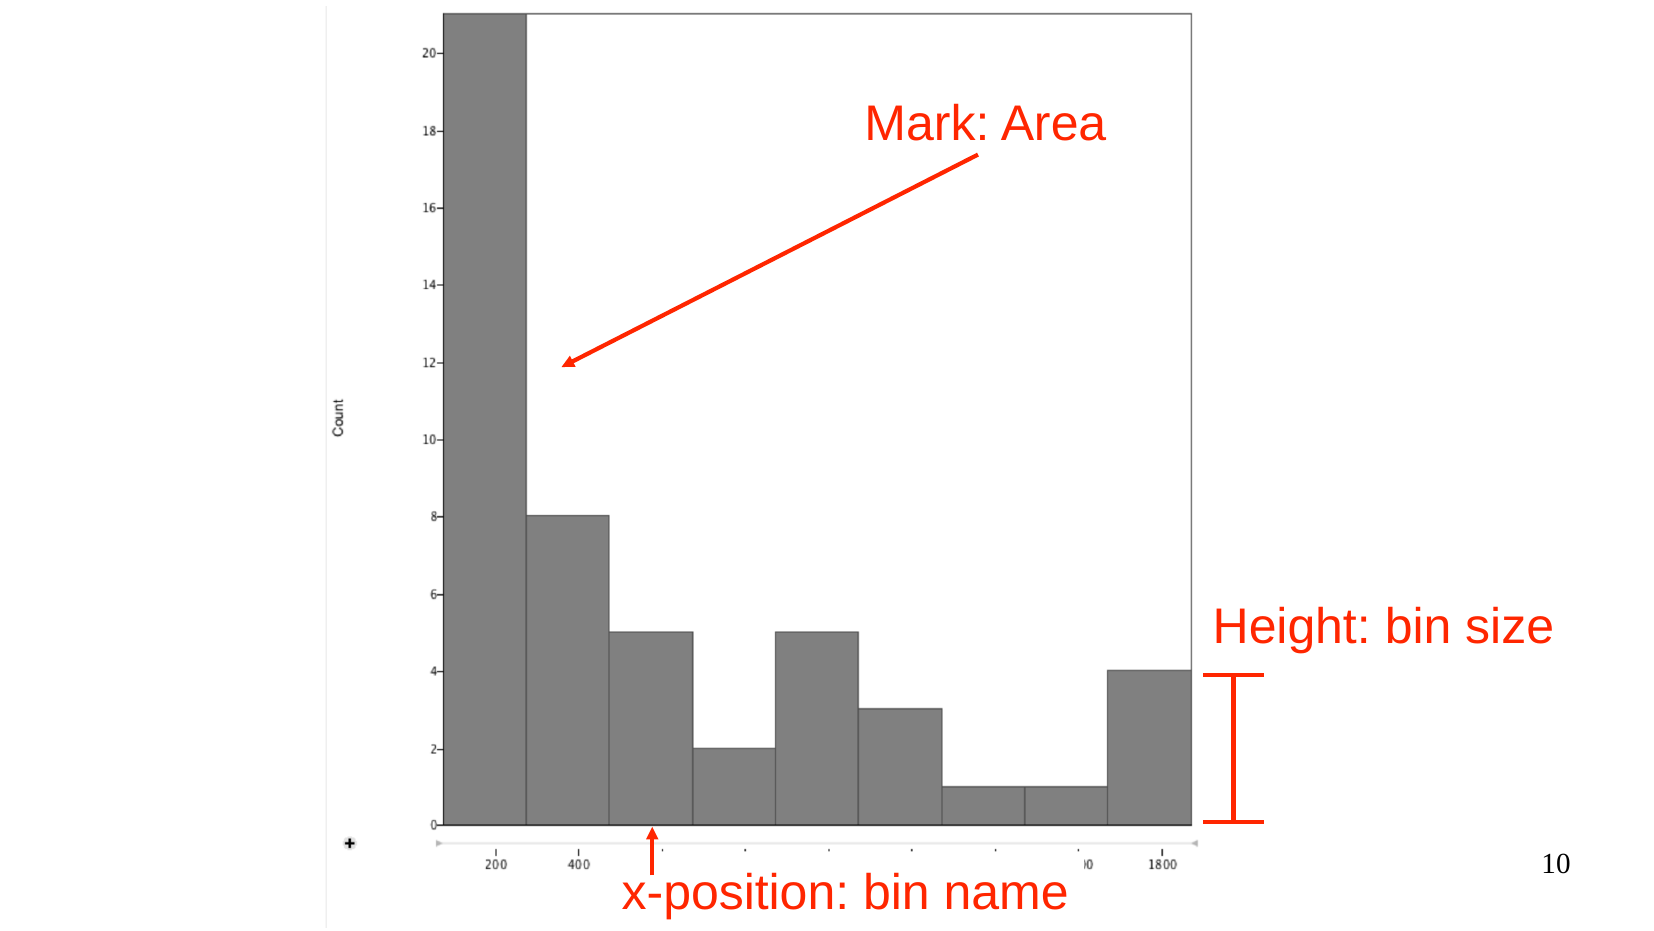

Mark: Area
Height: bin size
10
x-position: bin name